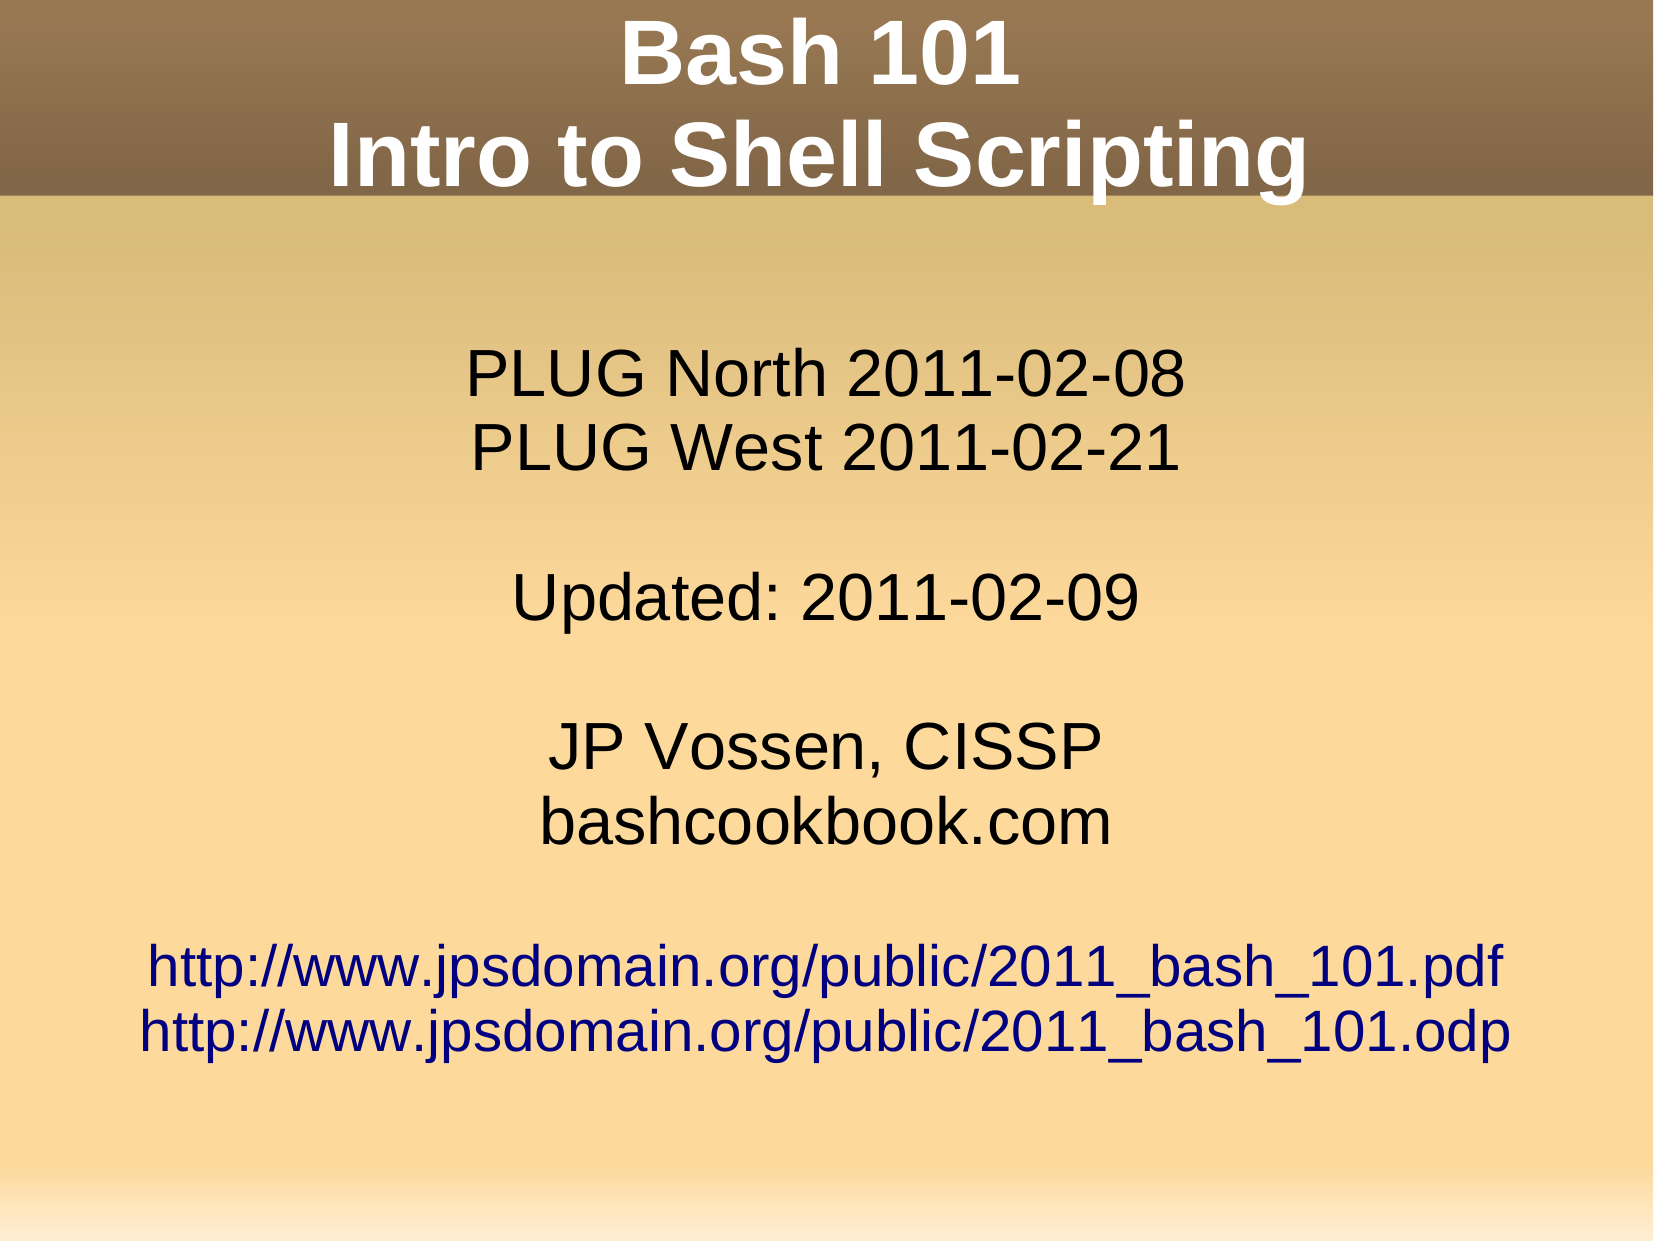

# Bash 101 Intro to Shell Scripting
PLUG North 2011-02-08
PLUG West 2011-02-21
Updated: 2011-02-09
JP Vossen, CISSP
bashcookbook.com
http://www.jpsdomain.org/public/2011_bash_101.pdf
http://www.jpsdomain.org/public/2011_bash_101.odp